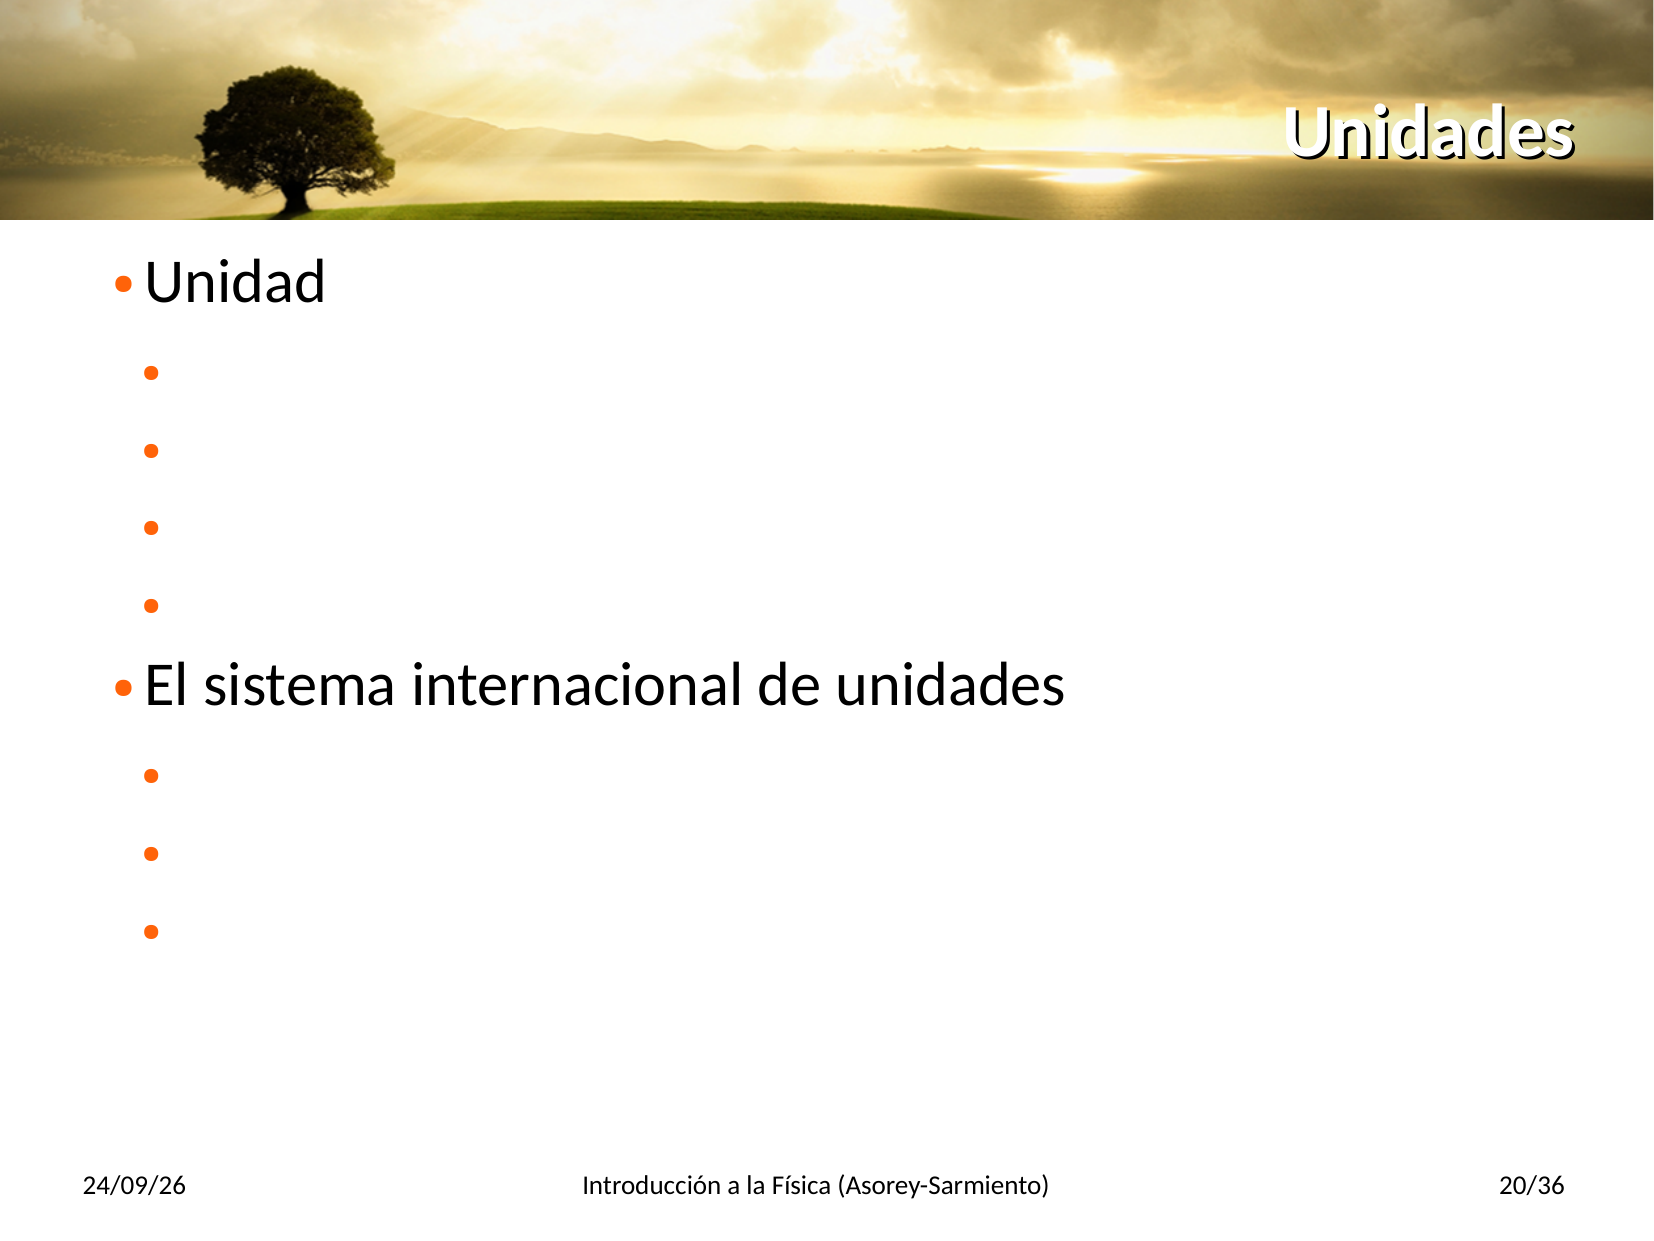

# Unidades
Unidad
El sistema internacional de unidades
Introducción a la Física (Asorey-Sarmiento)
20